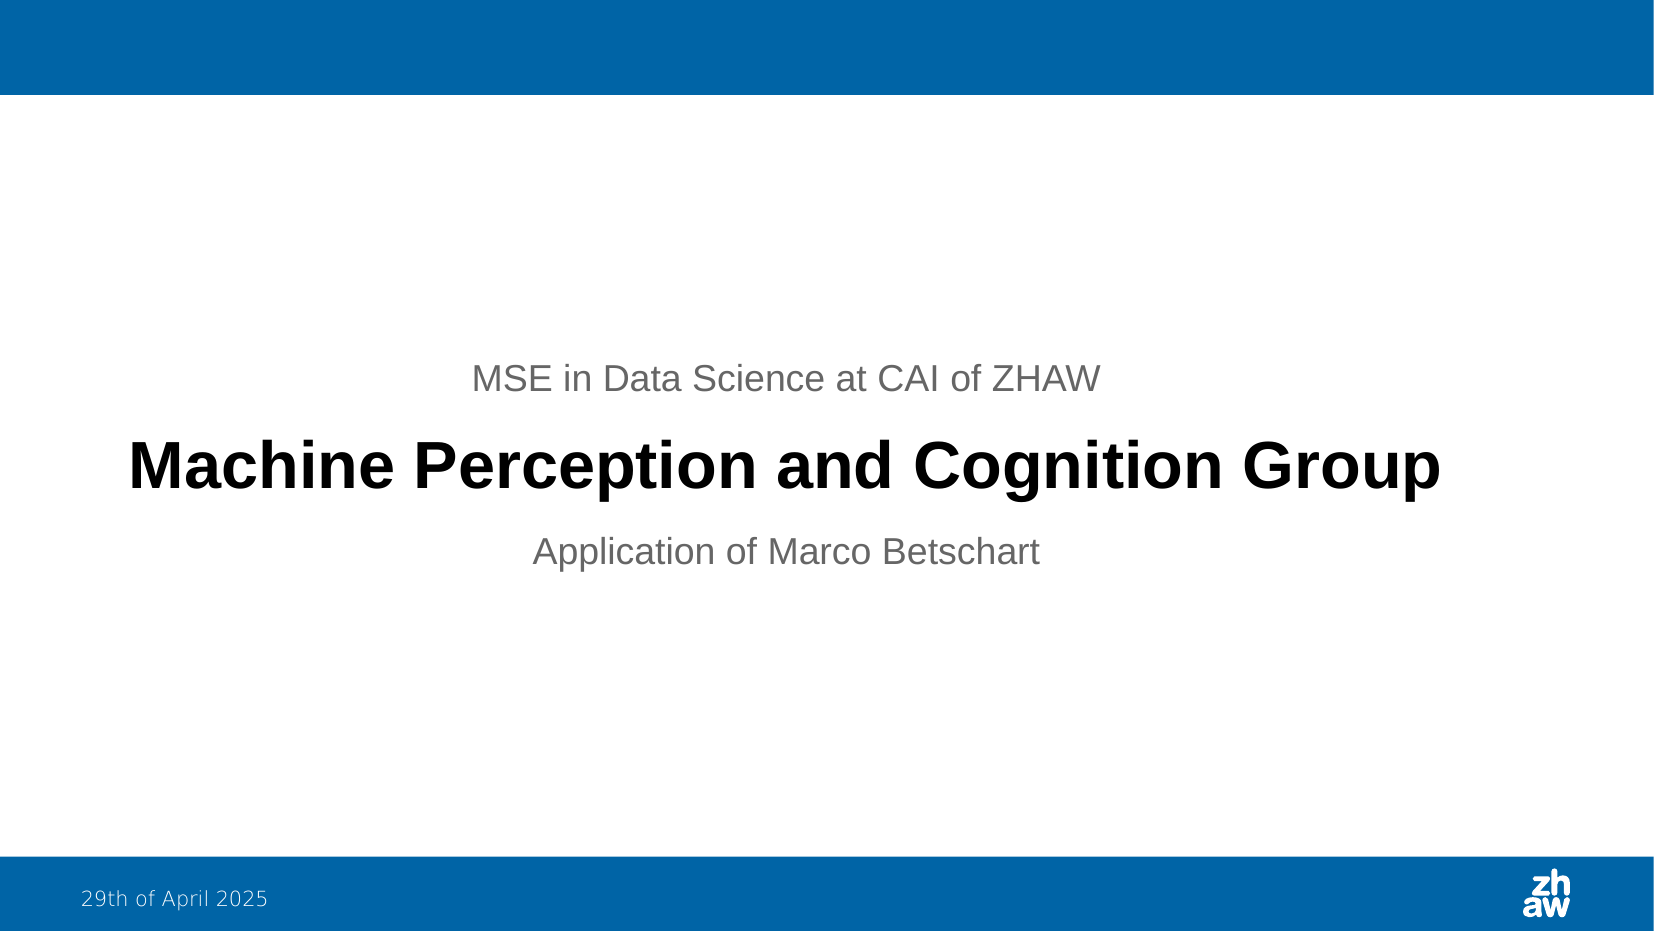

MSE in Data Science at CAI of ZHAW
Machine Perception and Cognition Group
Application of Marco Betschart
29th of April 2025